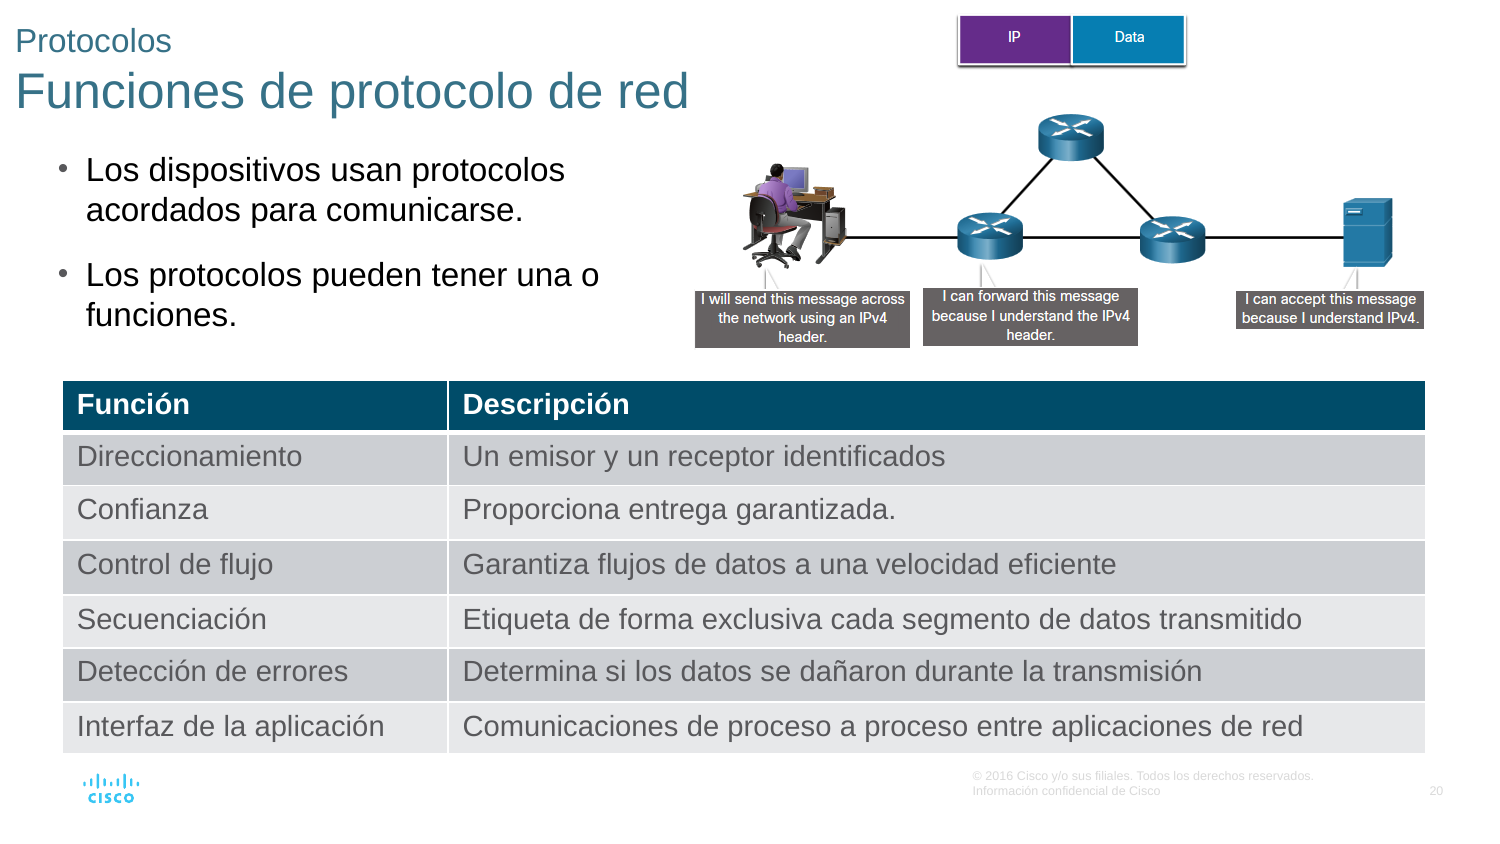

# Protocolos Funciones de protocolo de red
Los dispositivos usan protocolos acordados para comunicarse.
Los protocolos pueden tener una o funciones.
| Función | Descripción |
| --- | --- |
| Direccionamiento | Un emisor y un receptor identificados |
| Confianza | Proporciona entrega garantizada. |
| Control de flujo | Garantiza flujos de datos a una velocidad eficiente |
| Secuenciación | Etiqueta de forma exclusiva cada segmento de datos transmitido |
| Detección de errores | Determina si los datos se dañaron durante la transmisión |
| Interfaz de la aplicación | Comunicaciones de proceso a proceso entre aplicaciones de red |